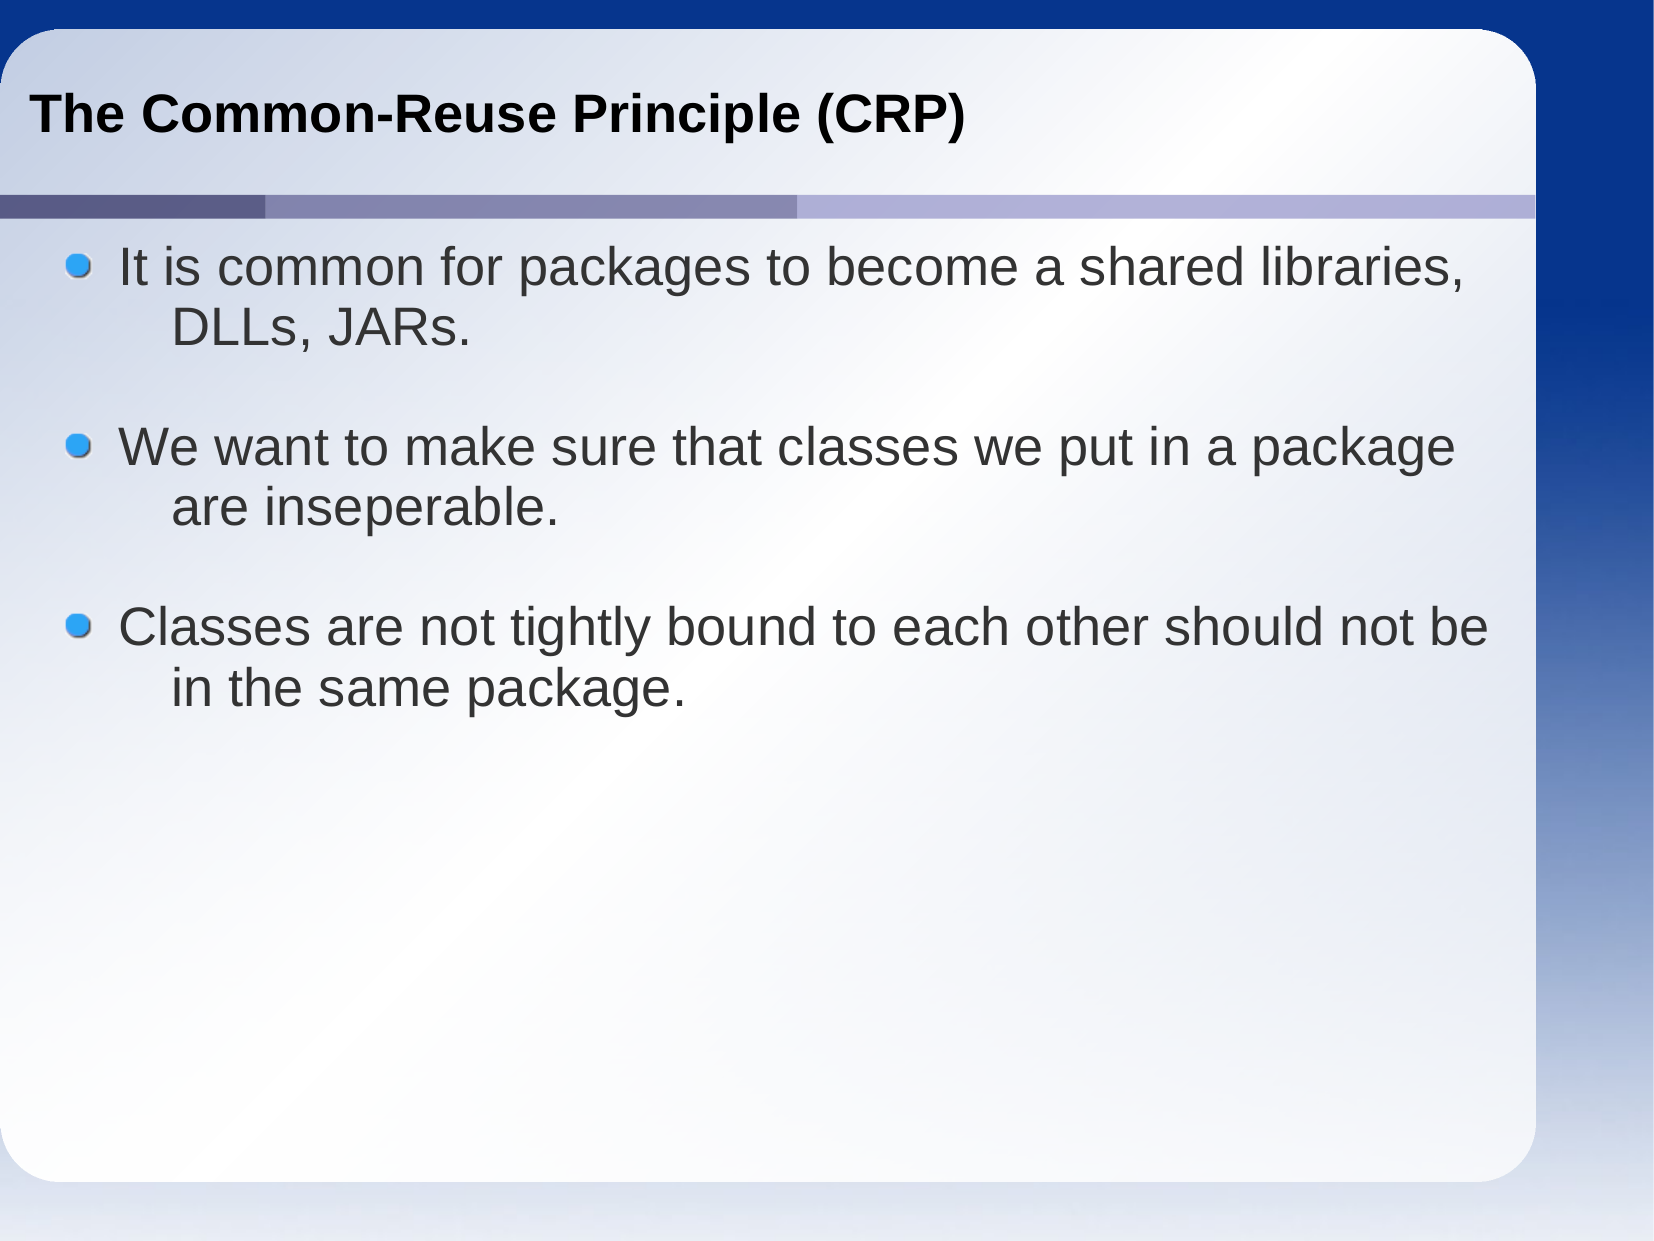

# The Common-Reuse Principle (CRP)
It is common for packages to become a shared libraries, DLLs, JARs.
We want to make sure that classes we put in a package are inseperable.
Classes are not tightly bound to each other should not be in the same package.